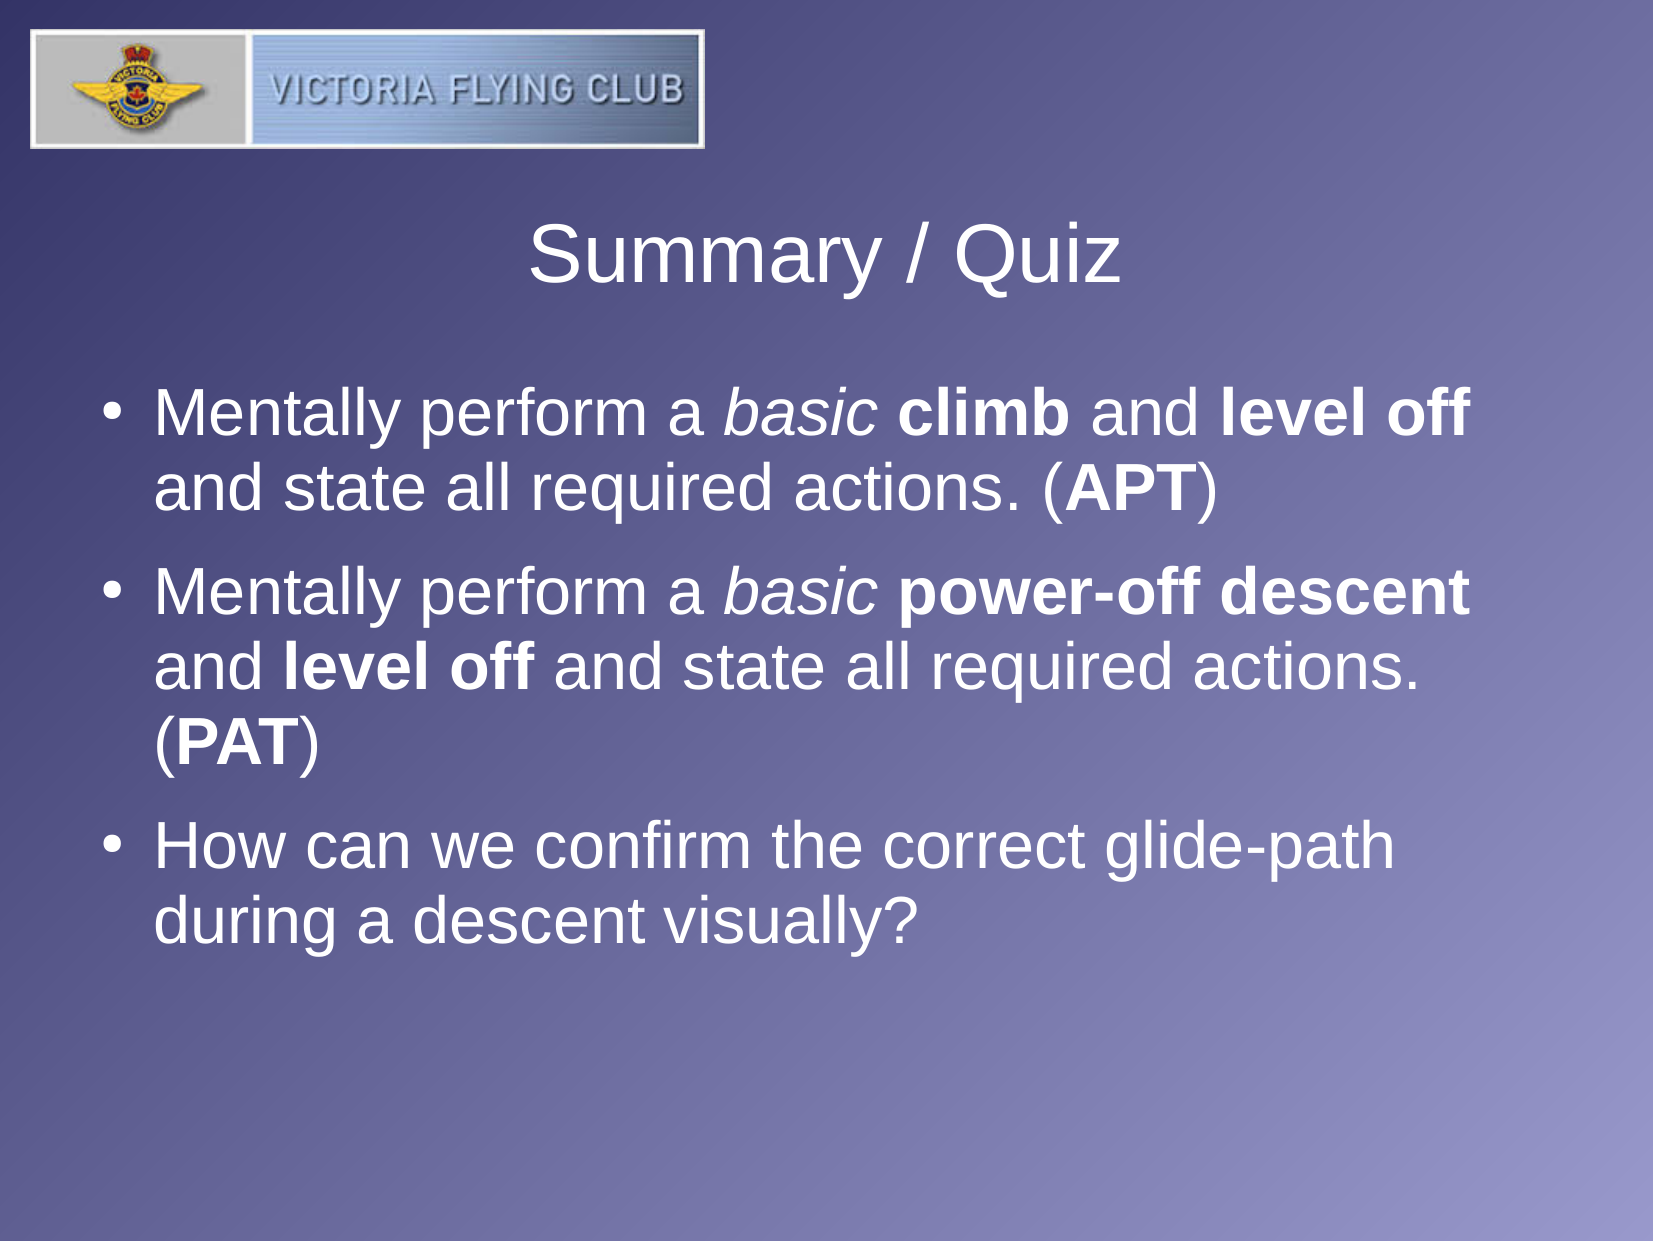

# Summary / Quiz
Mentally perform a basic climb and level off and state all required actions. (APT)
Mentally perform a basic power-off descent and level off and state all required actions. (PAT)
How can we confirm the correct glide-path during a descent visually?